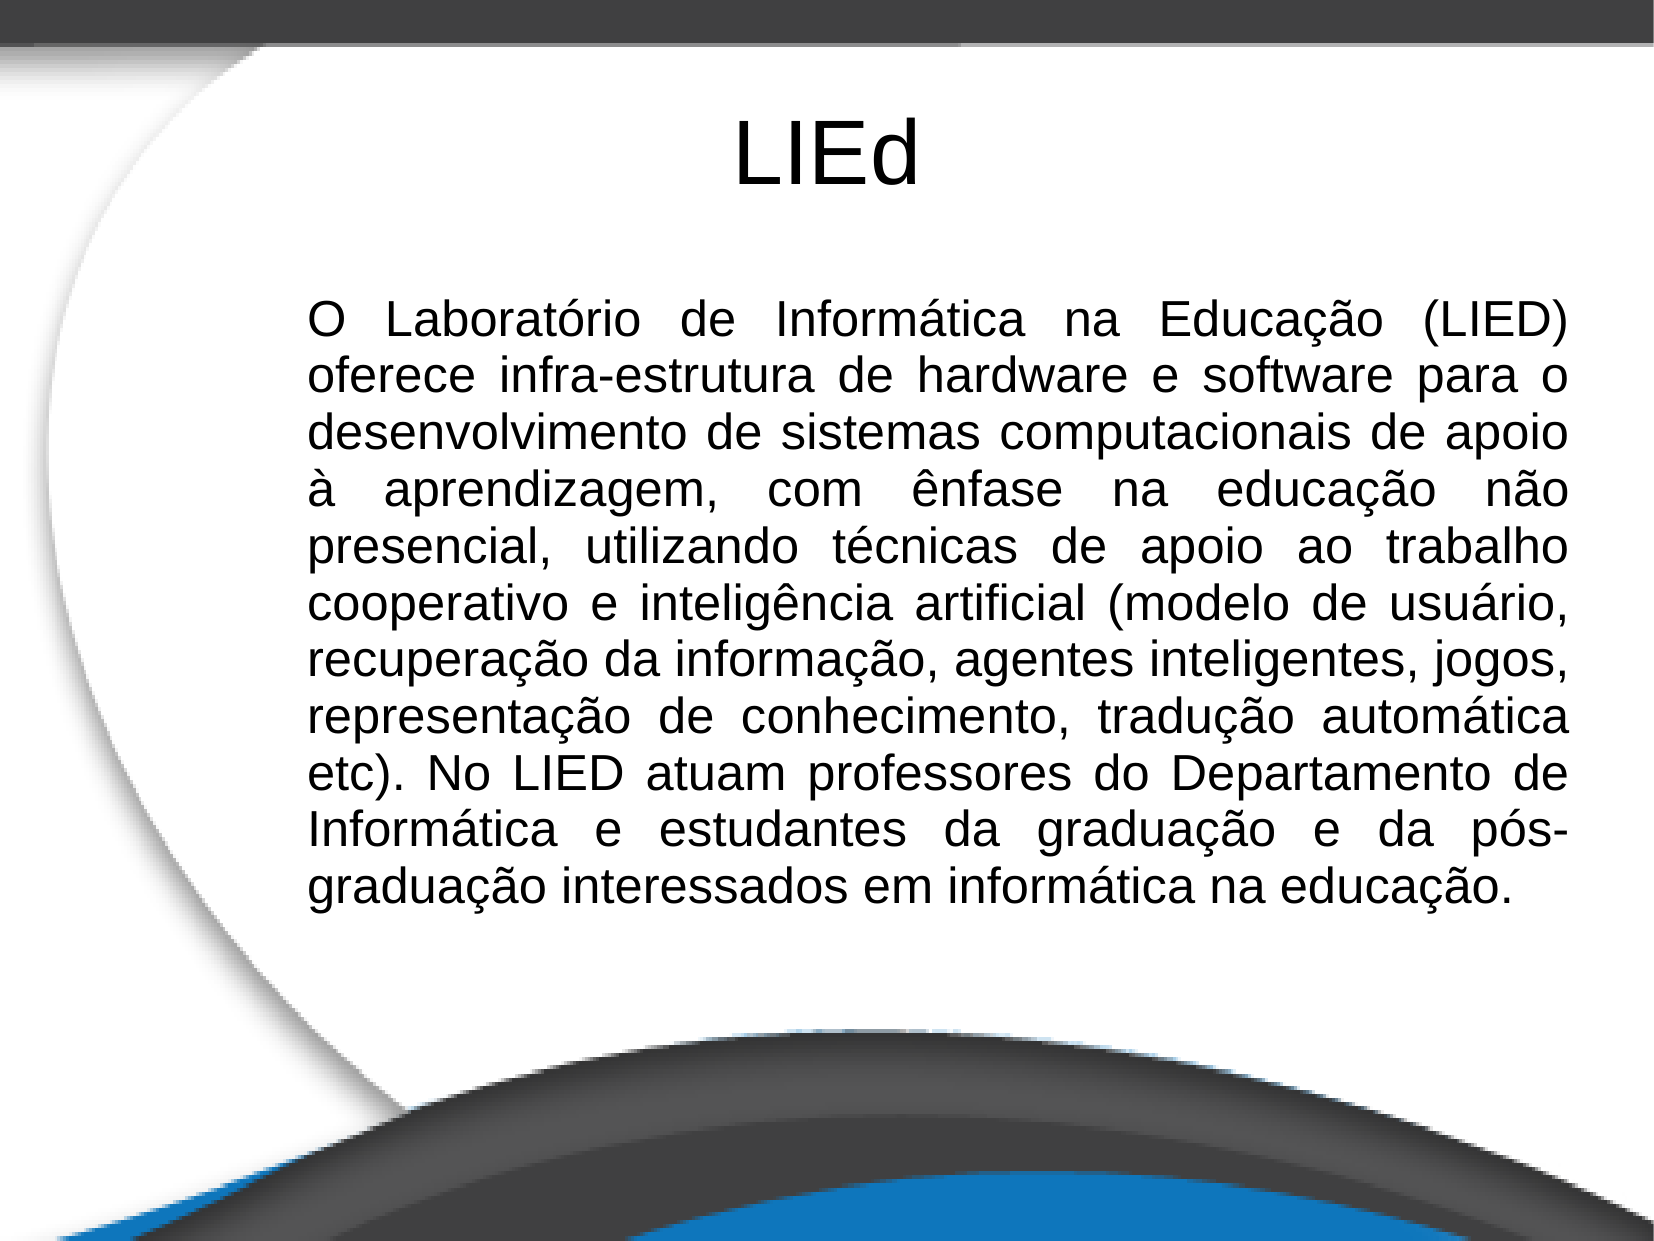

# LIEd
O Laboratório de Informática na Educação (LIED) oferece infra-estrutura de hardware e software para o desenvolvimento de sistemas computacionais de apoio à aprendizagem, com ênfase na educação não presencial, utilizando técnicas de apoio ao trabalho cooperativo e inteligência artificial (modelo de usuário, recuperação da informação, agentes inteligentes, jogos, representação de conhecimento, tradução automática etc). No LIED atuam professores do Departamento de Informática e estudantes da graduação e da pós-graduação interessados em informática na educação.